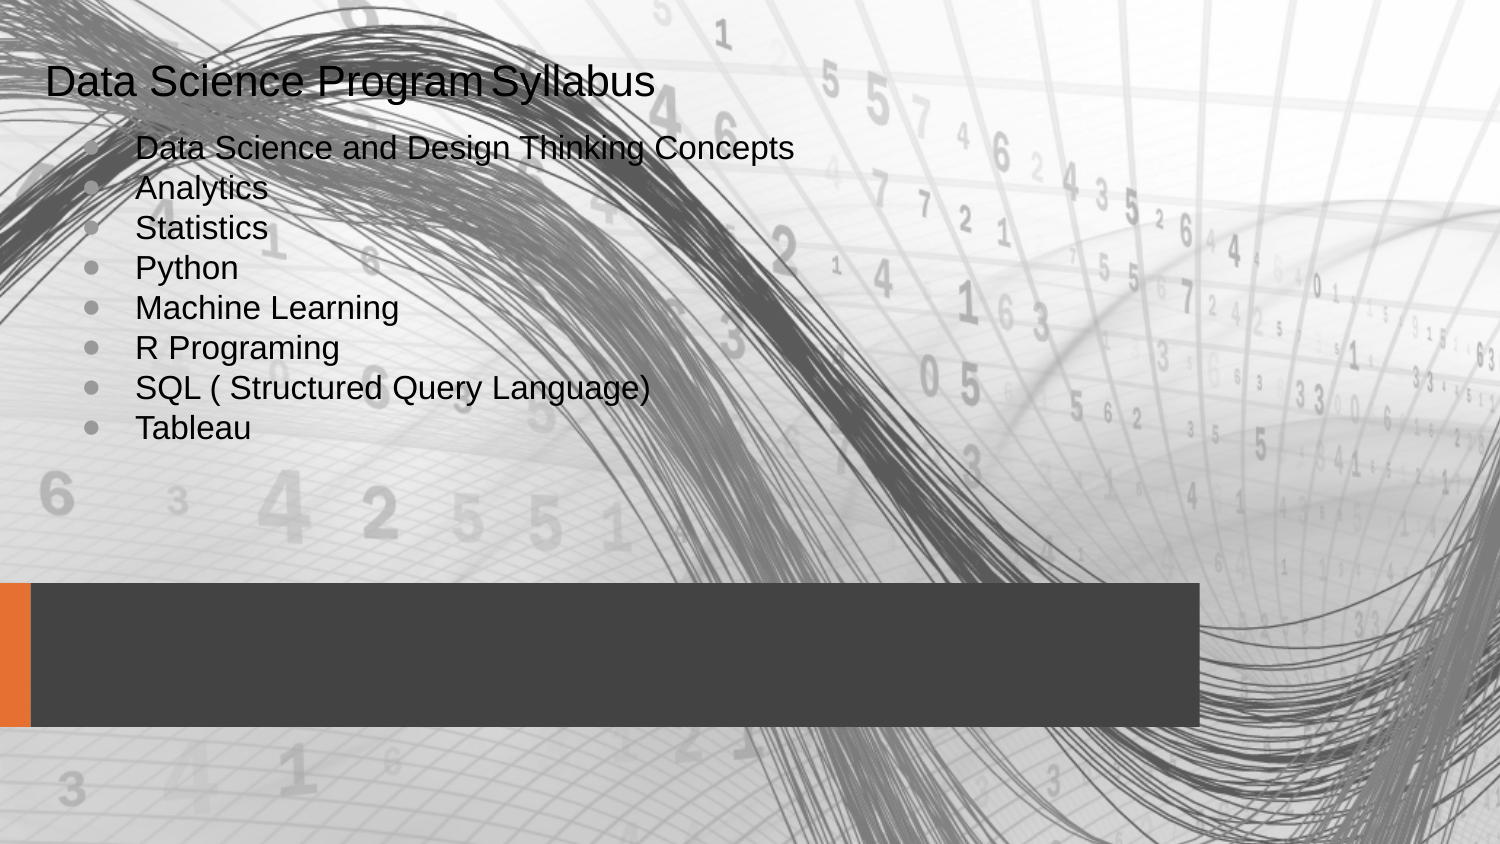

# Data Science Program Syllabus
Data Science and Design Thinking Concepts
Analytics
Statistics
Python
Machine Learning
R Programing
SQL ( Structured Query Language)
Tableau